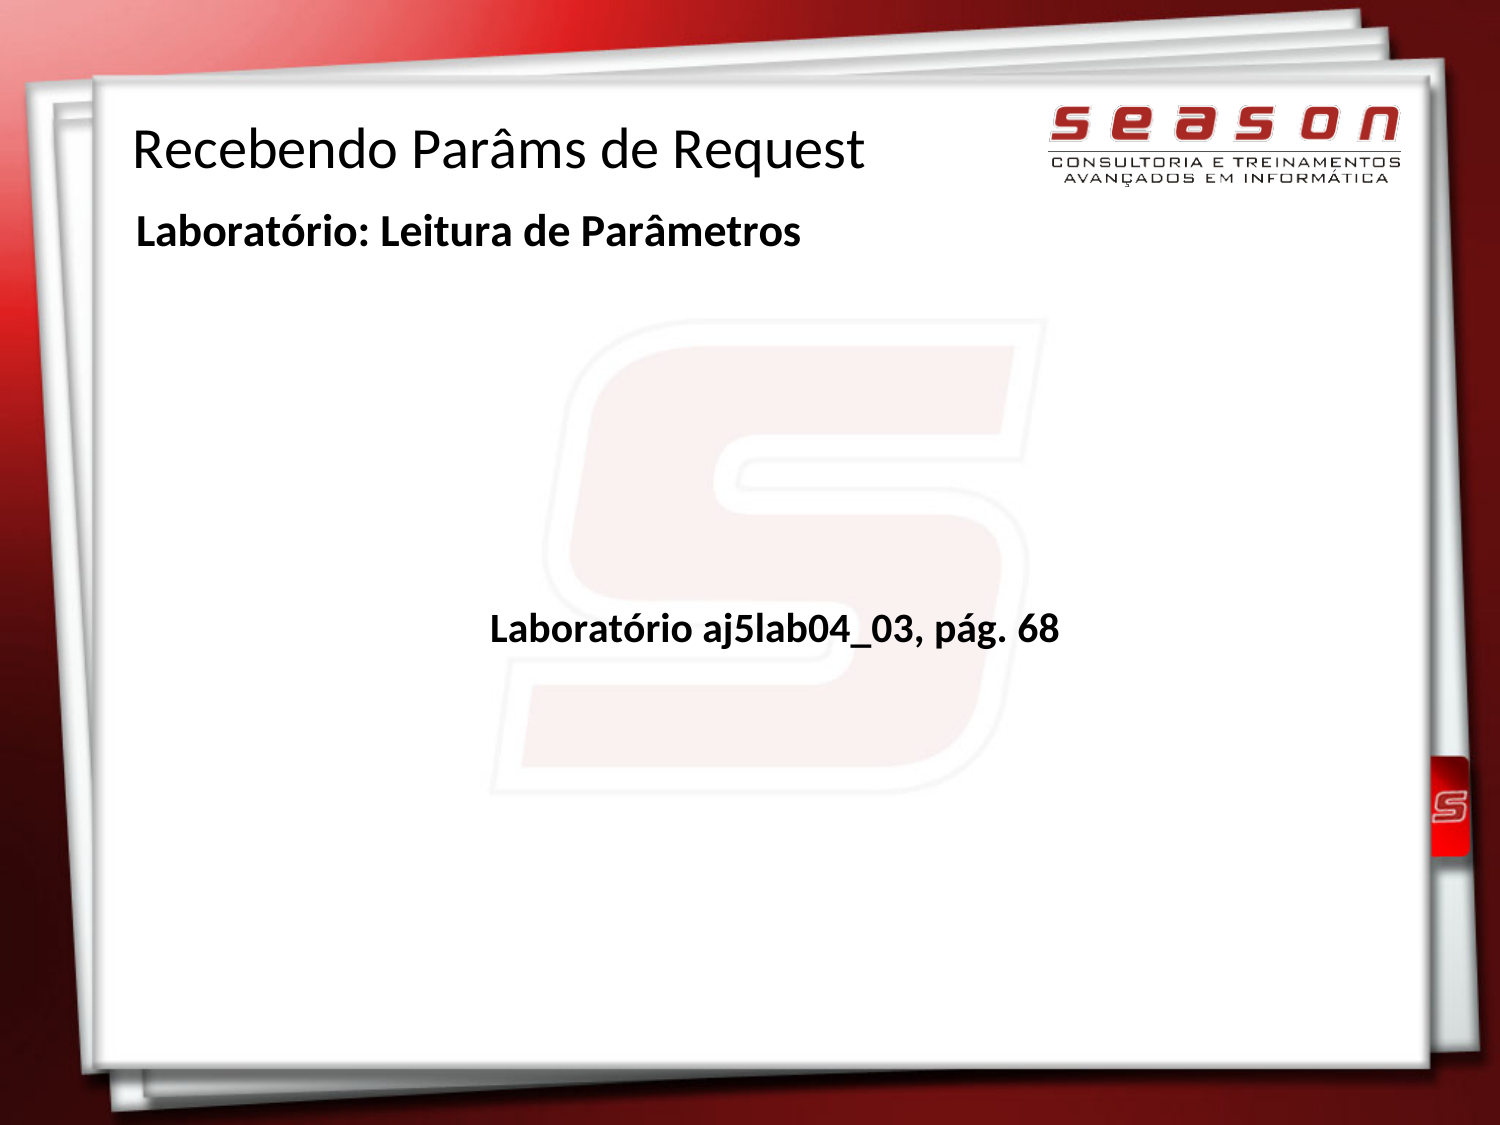

# Recebendo Parâms de Request
Laboratório: Leitura de Parâmetros
Laboratório aj5lab04_03, pág. 68